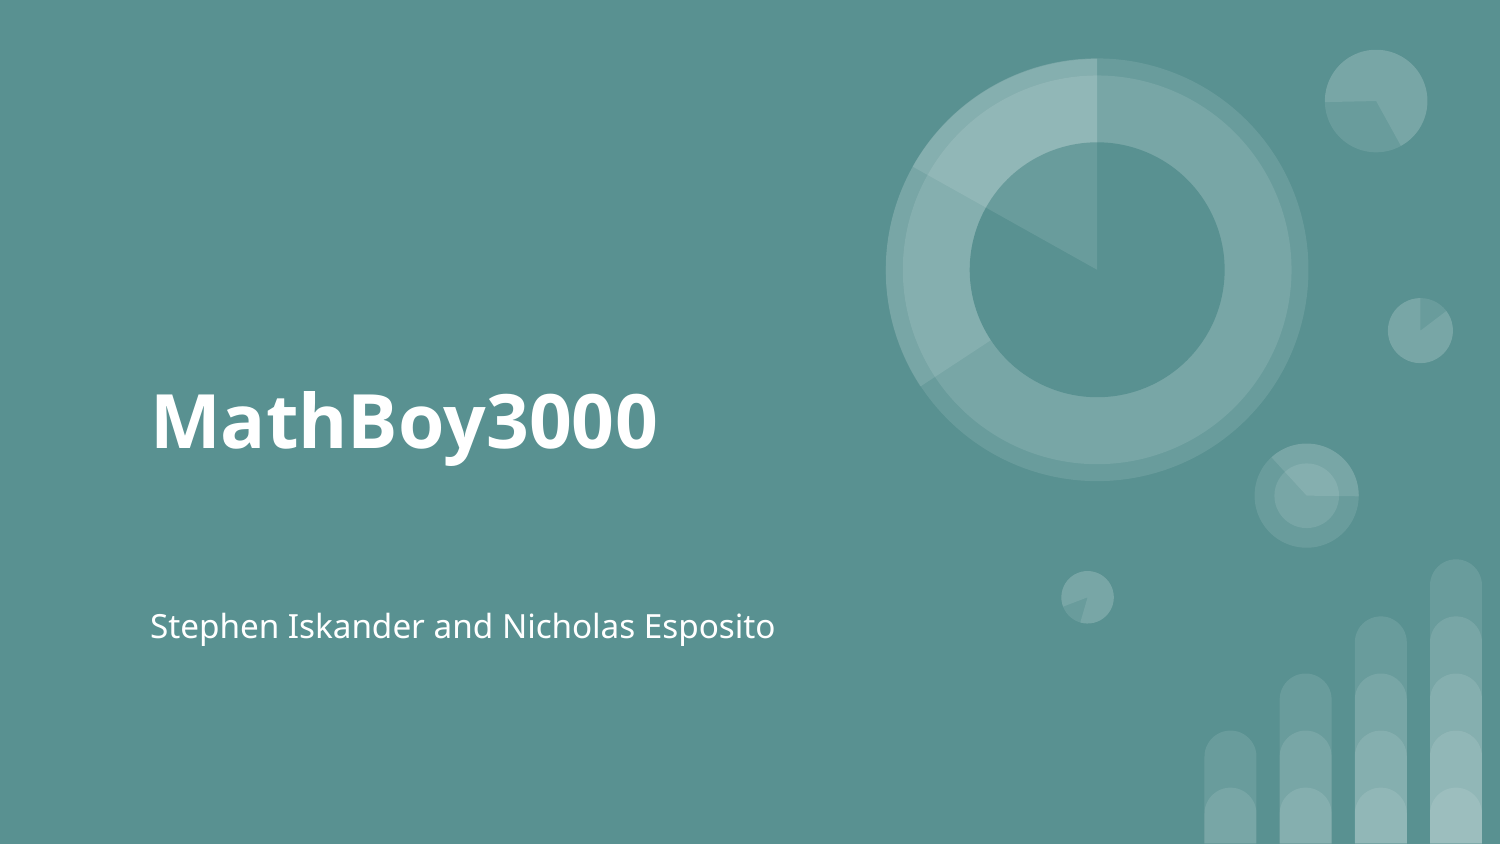

# MathBoy3000
Stephen Iskander and Nicholas Esposito